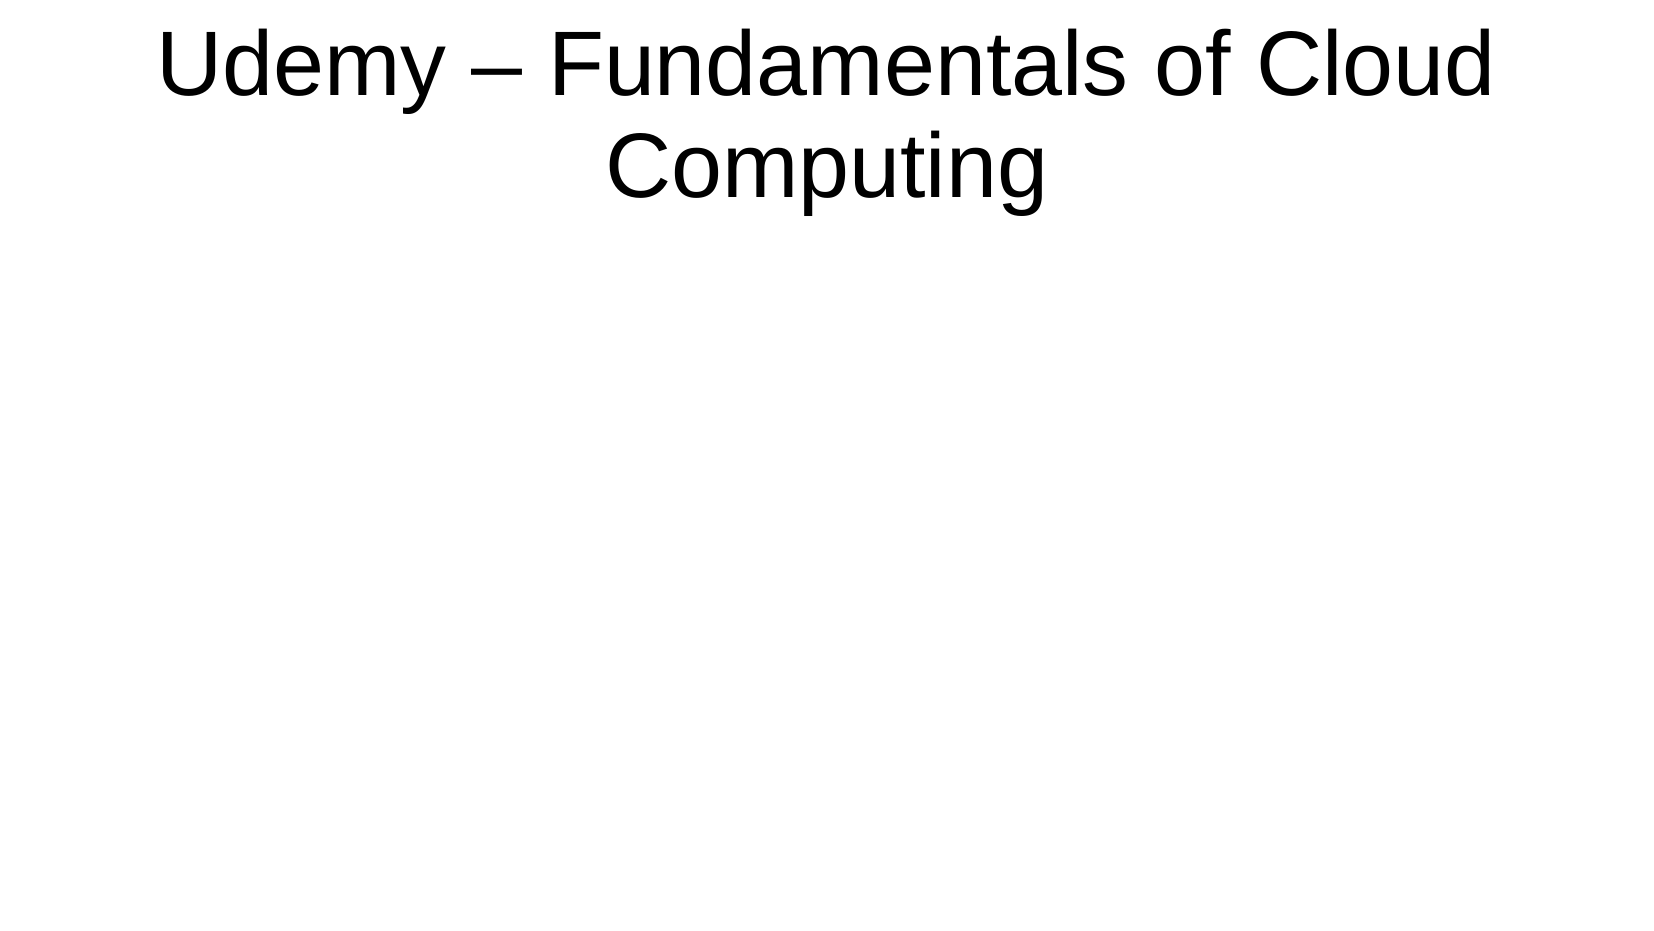

# Udemy – Fundamentals of Cloud Computing